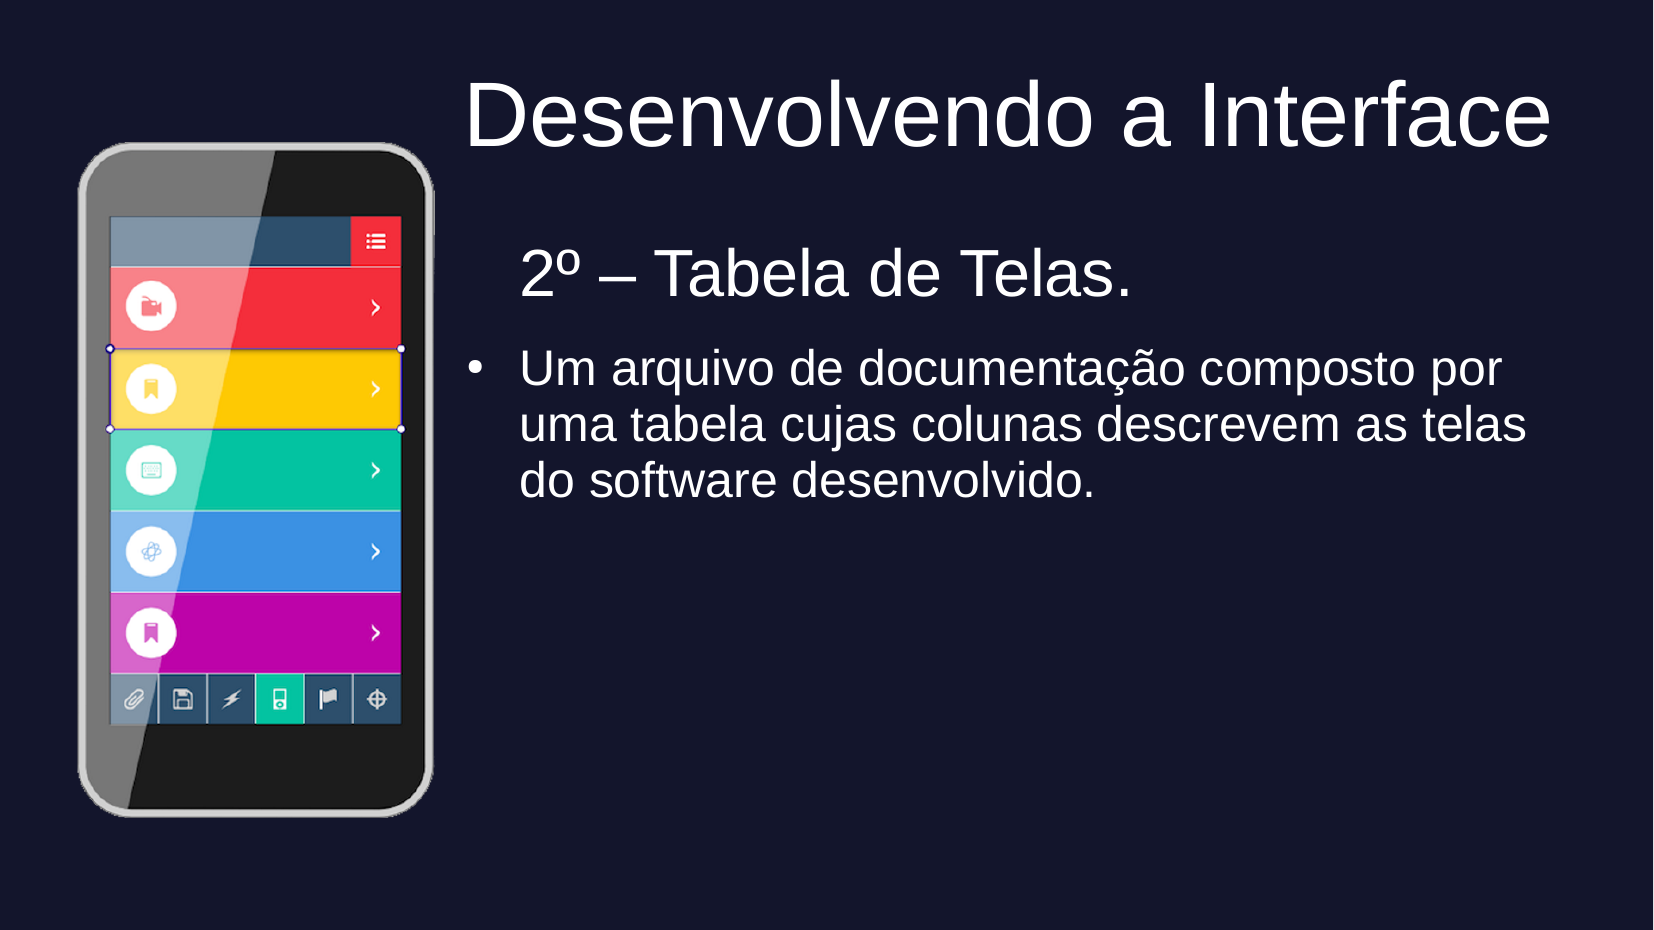

# Desenvolvendo a Interface
2º – Tabela de Telas.
Um arquivo de documentação composto por uma tabela cujas colunas descrevem as telas do software desenvolvido.